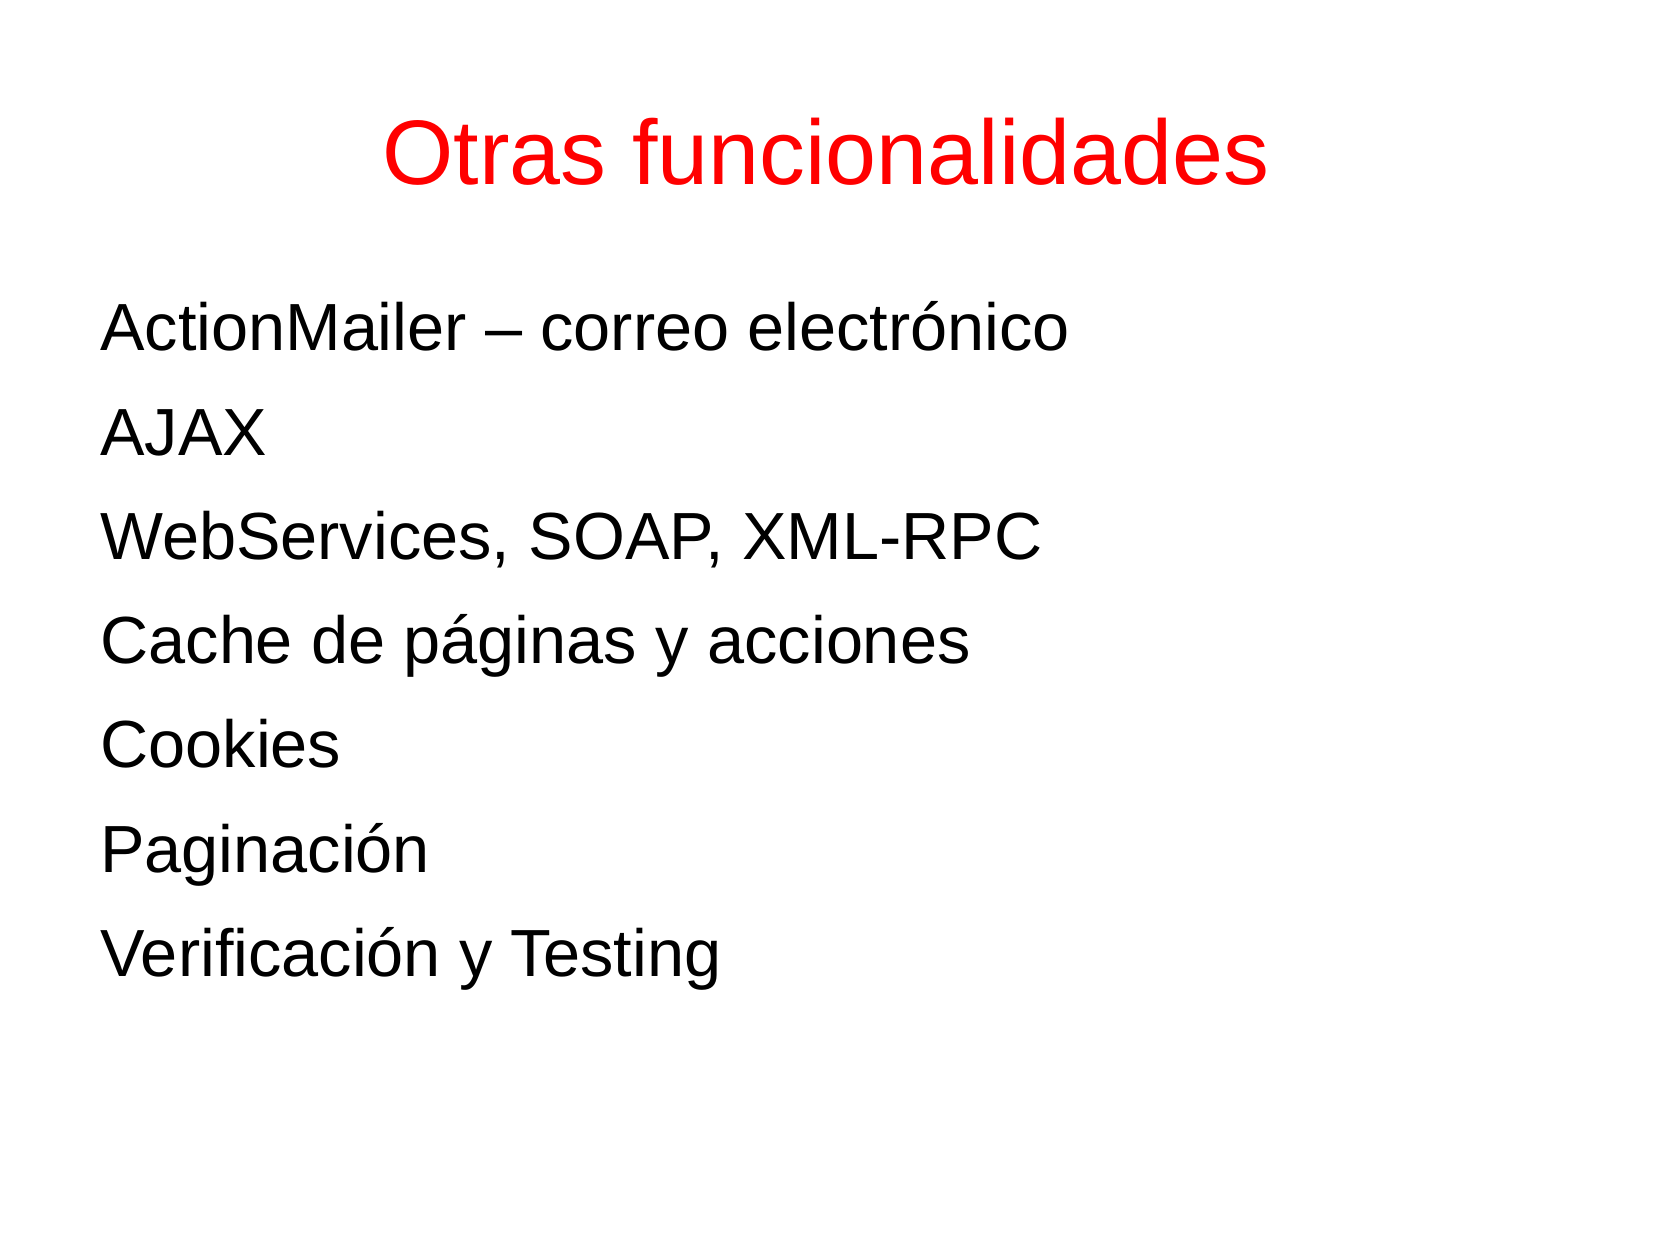

# Otras funcionalidades
ActionMailer – correo electrónico
AJAX
WebServices, SOAP, XML-RPC
Cache de páginas y acciones
Cookies
Paginación
Verificación y Testing